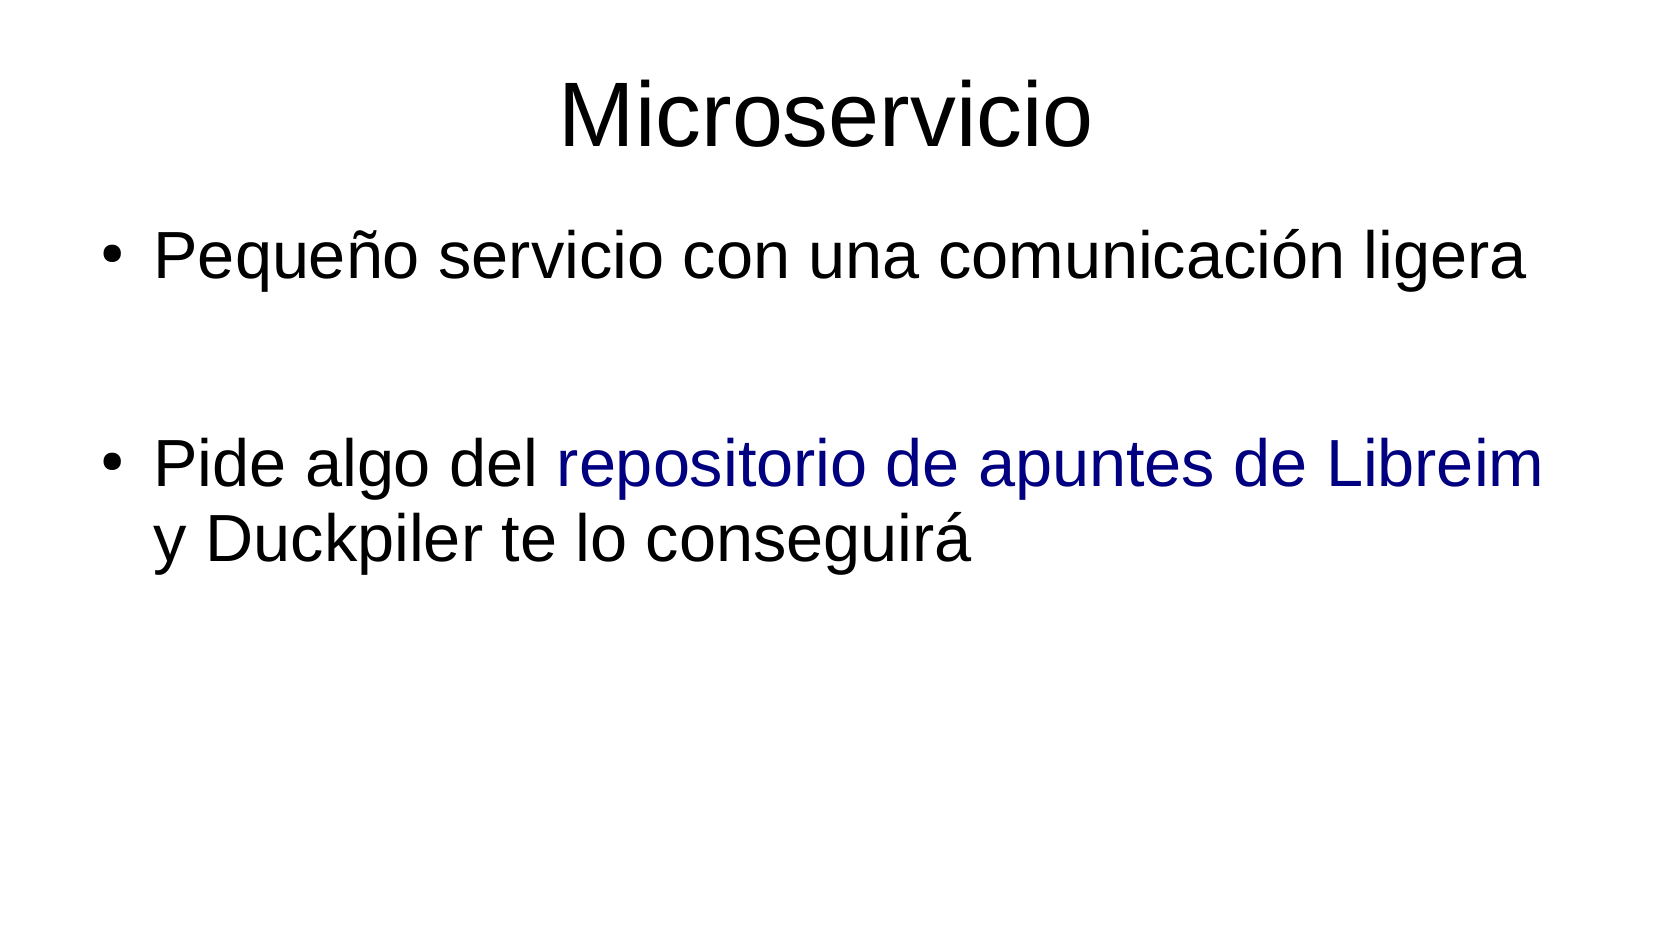

# Microservicio
Pequeño servicio con una comunicación ligera
Pide algo del repositorio de apuntes de Libreimy Duckpiler te lo conseguirá